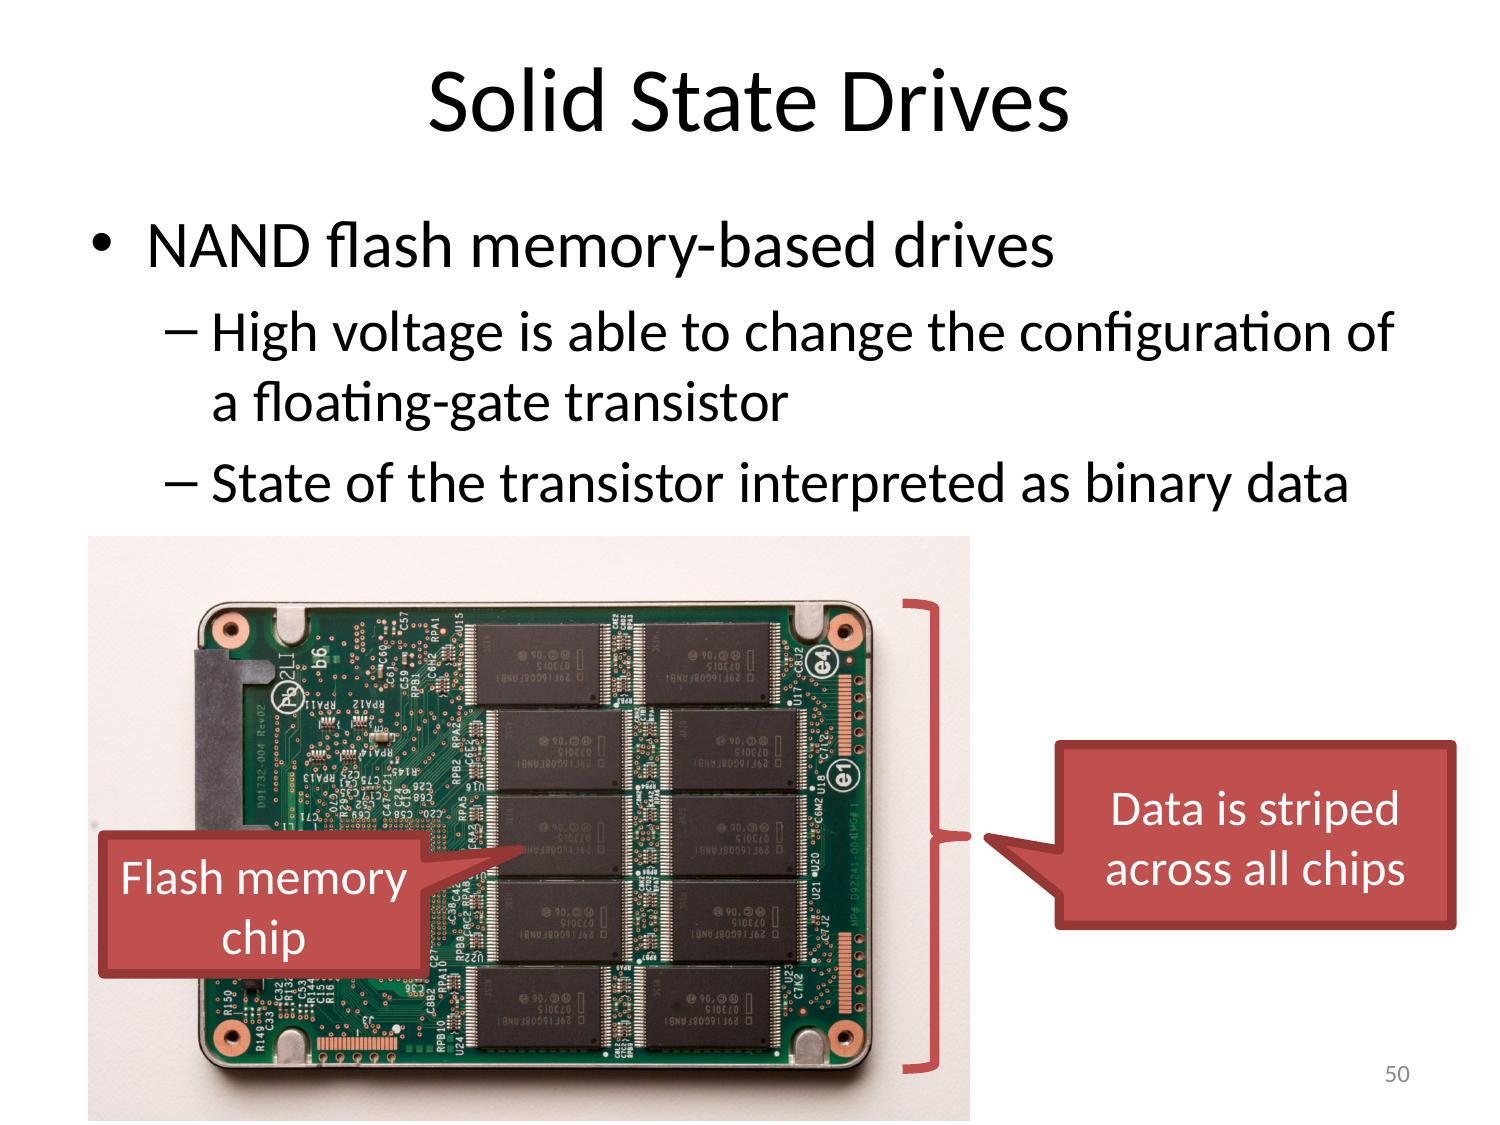

# Solid State Drives
NAND flash memory-based drives
High voltage is able to change the configuration of a floating-gate transistor
State of the transistor interpreted as binary data
Data is striped across all chips
Flash memory chip